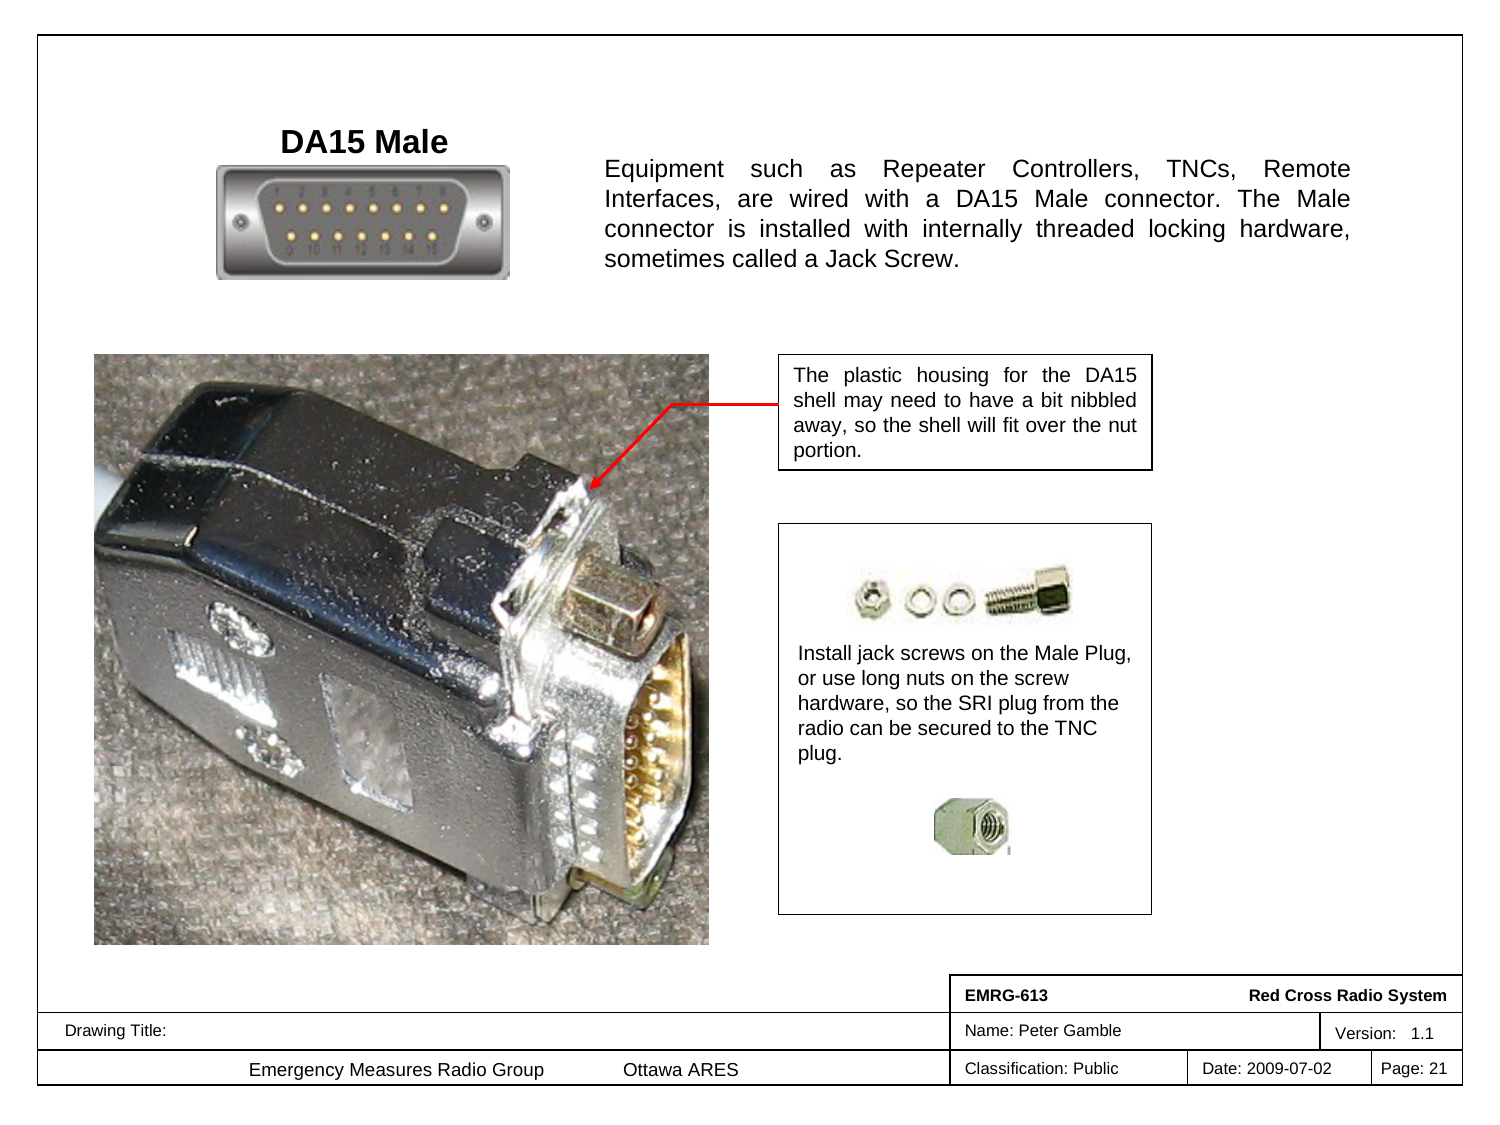

DA15 Male
Equipment such as Repeater Controllers, TNCs, Remote Interfaces, are wired with a DA15 Male connector. The Male connector is installed with internally threaded locking hardware, sometimes called a Jack Screw.
The plastic housing for the DA15 shell may need to have a bit nibbled away, so the shell will fit over the nut portion.
Install jack screws on the Male Plug, or use long nuts on the screw hardware, so the SRI plug from the radio can be secured to the TNC plug.
Emergency Measures Radio Group Ottawa ARES
Page: